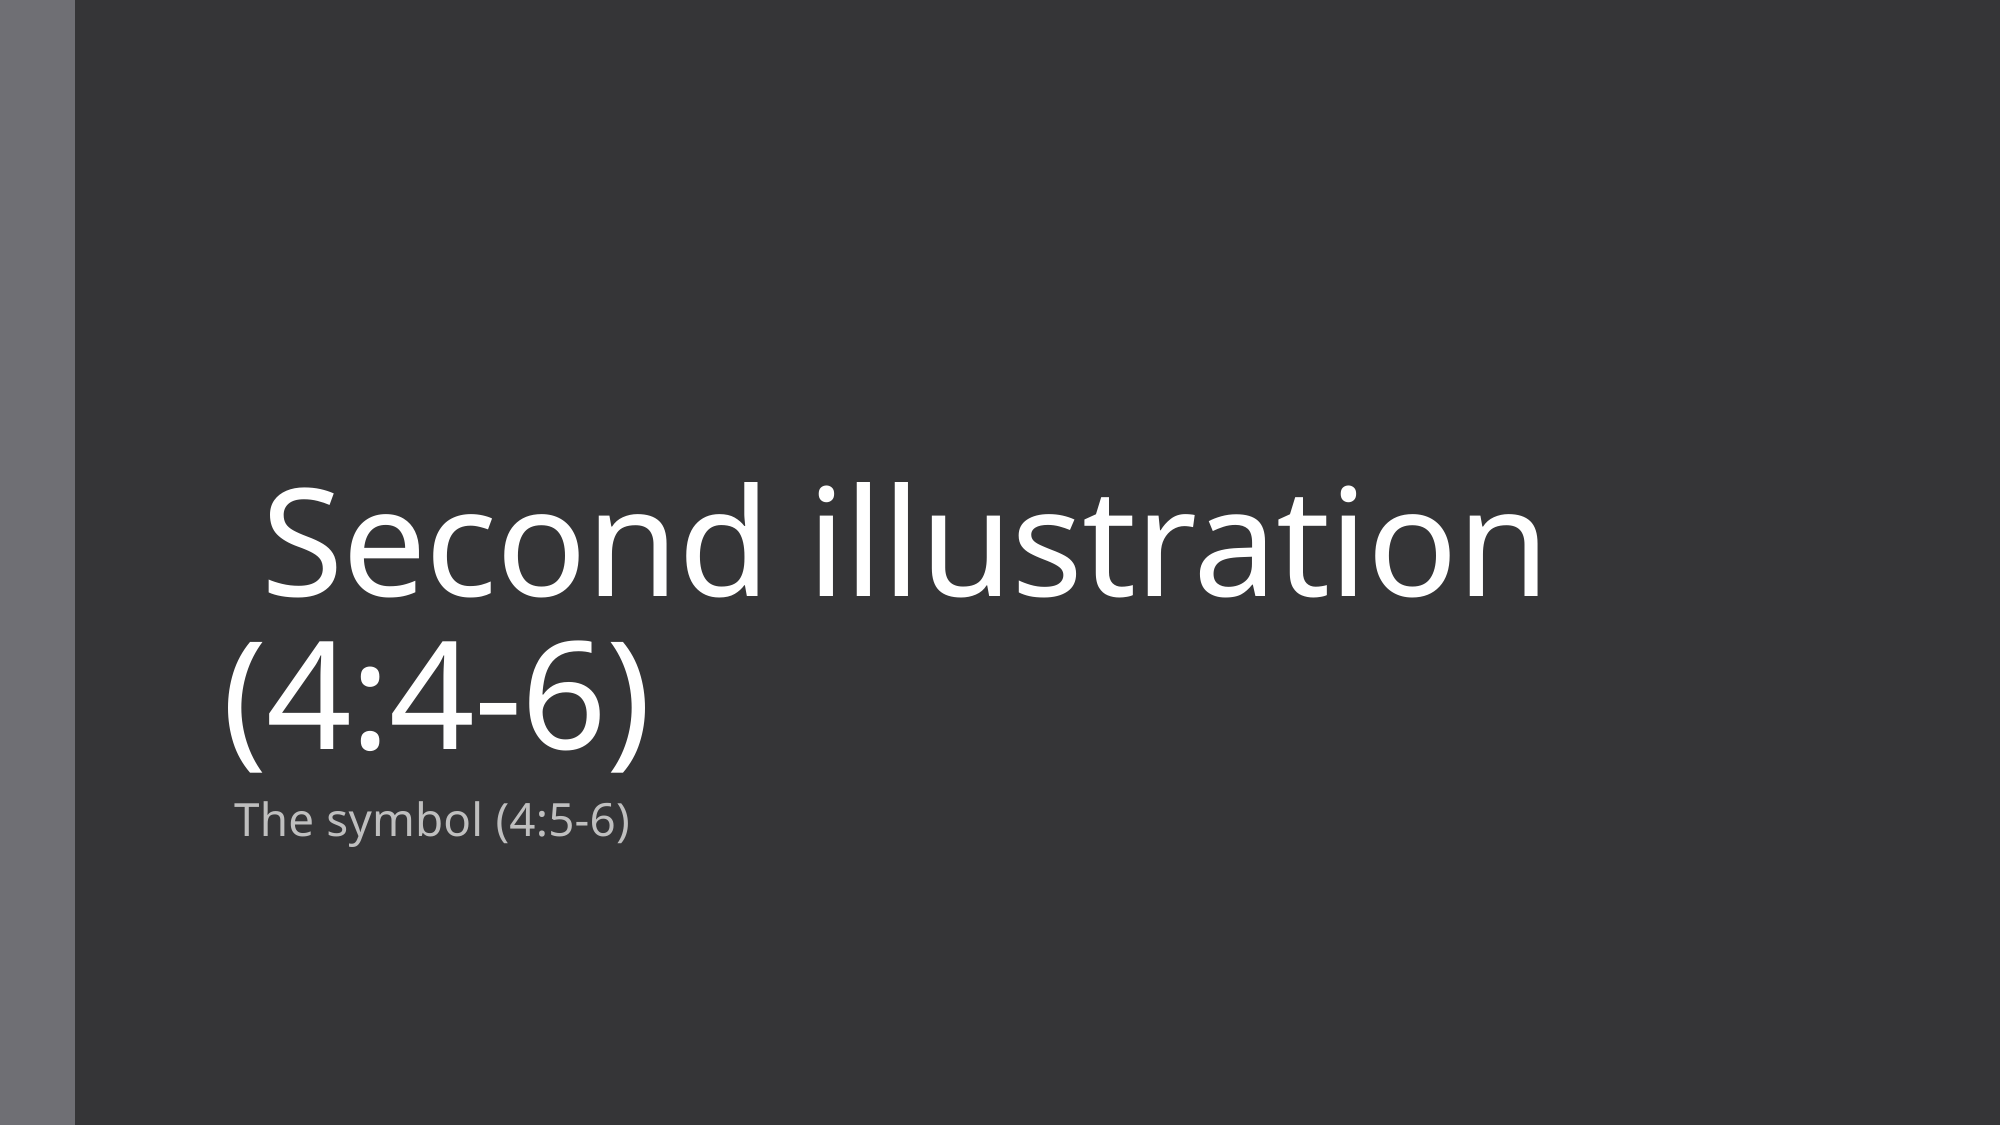

# Second illustration (4:4-6)
 The symbol (4:5-6)